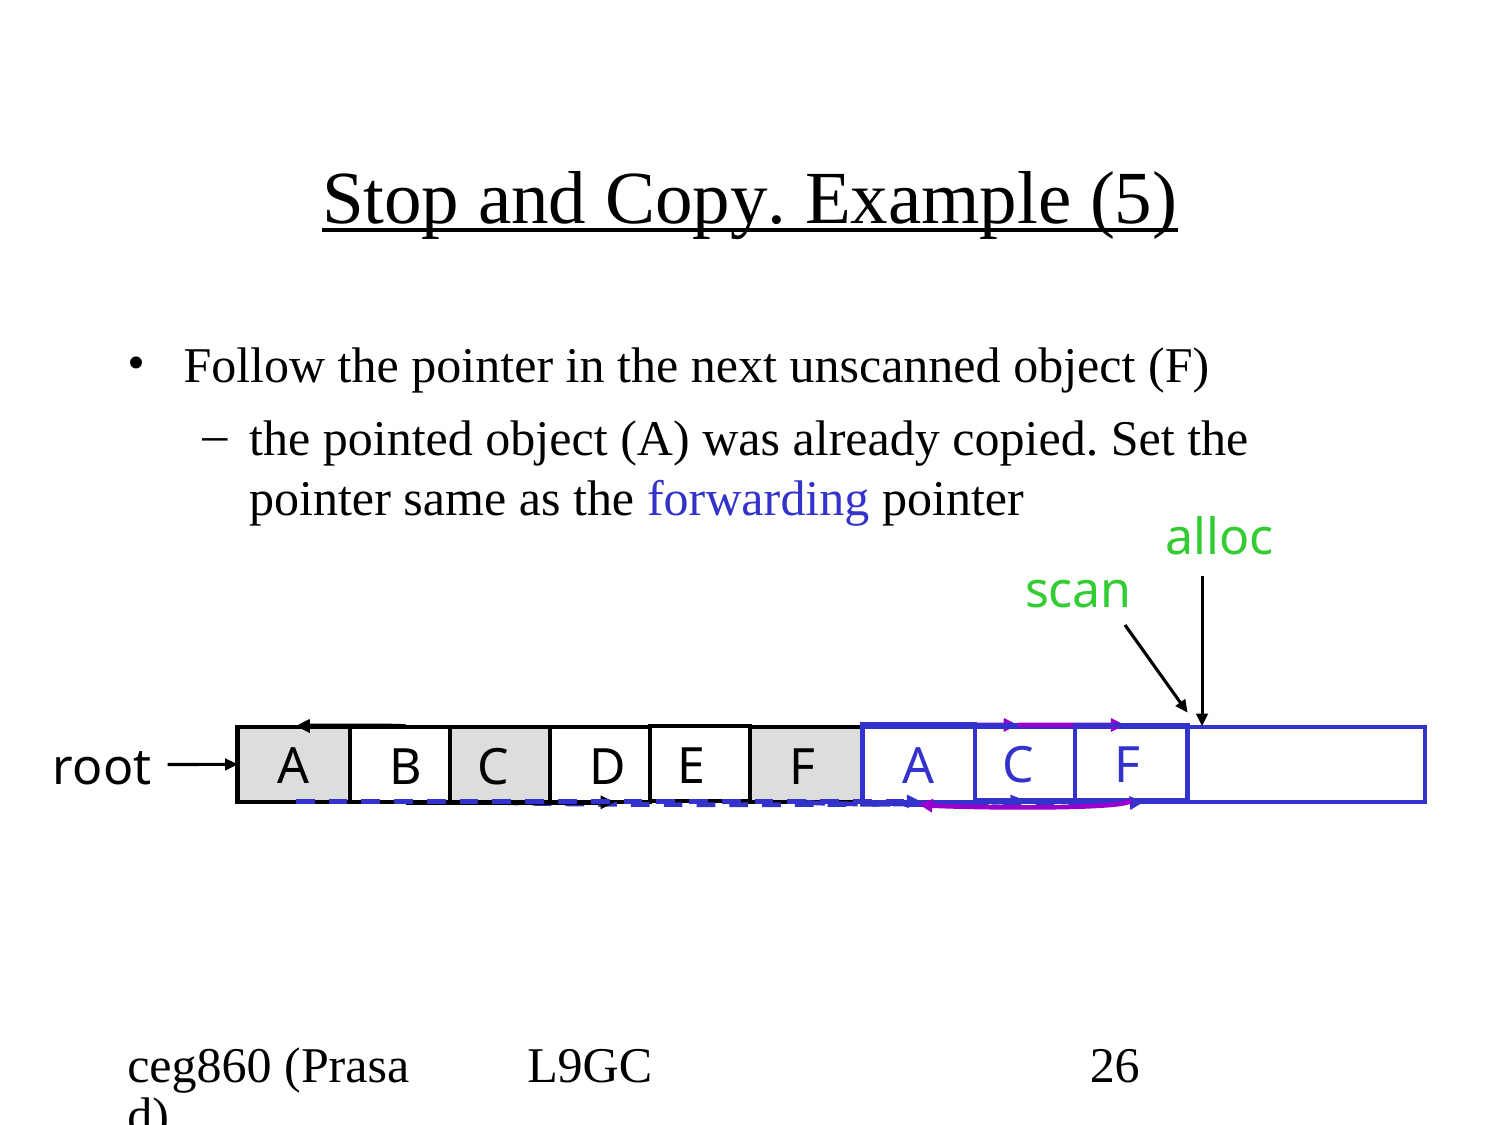

# Stop and Copy. Example (5)
Follow the pointer in the next unscanned object (F)
the pointed object (A) was already copied. Set the pointer same as the forwarding pointer
alloc
scan
C
F
A
E
A
root
B
C
D
F
ceg860 (Prasad)
L9GC
26